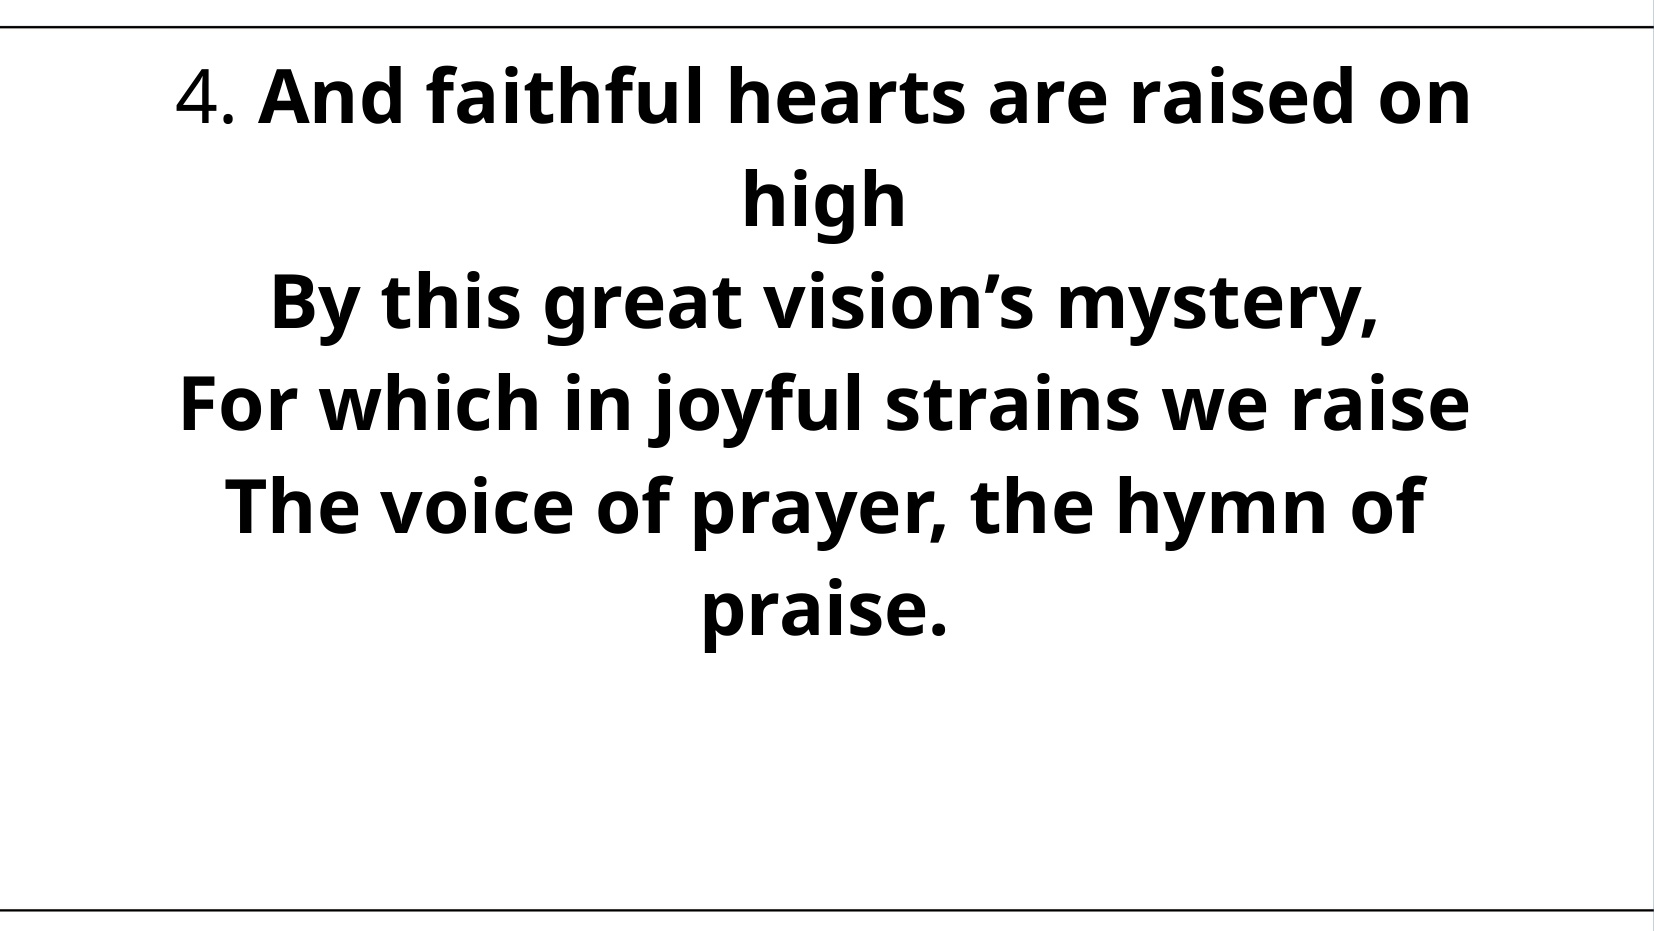

4. And faithful hearts are raised on high
By this great vision’s mystery,
For which in joyful strains we raise
The voice of prayer, the hymn of praise.